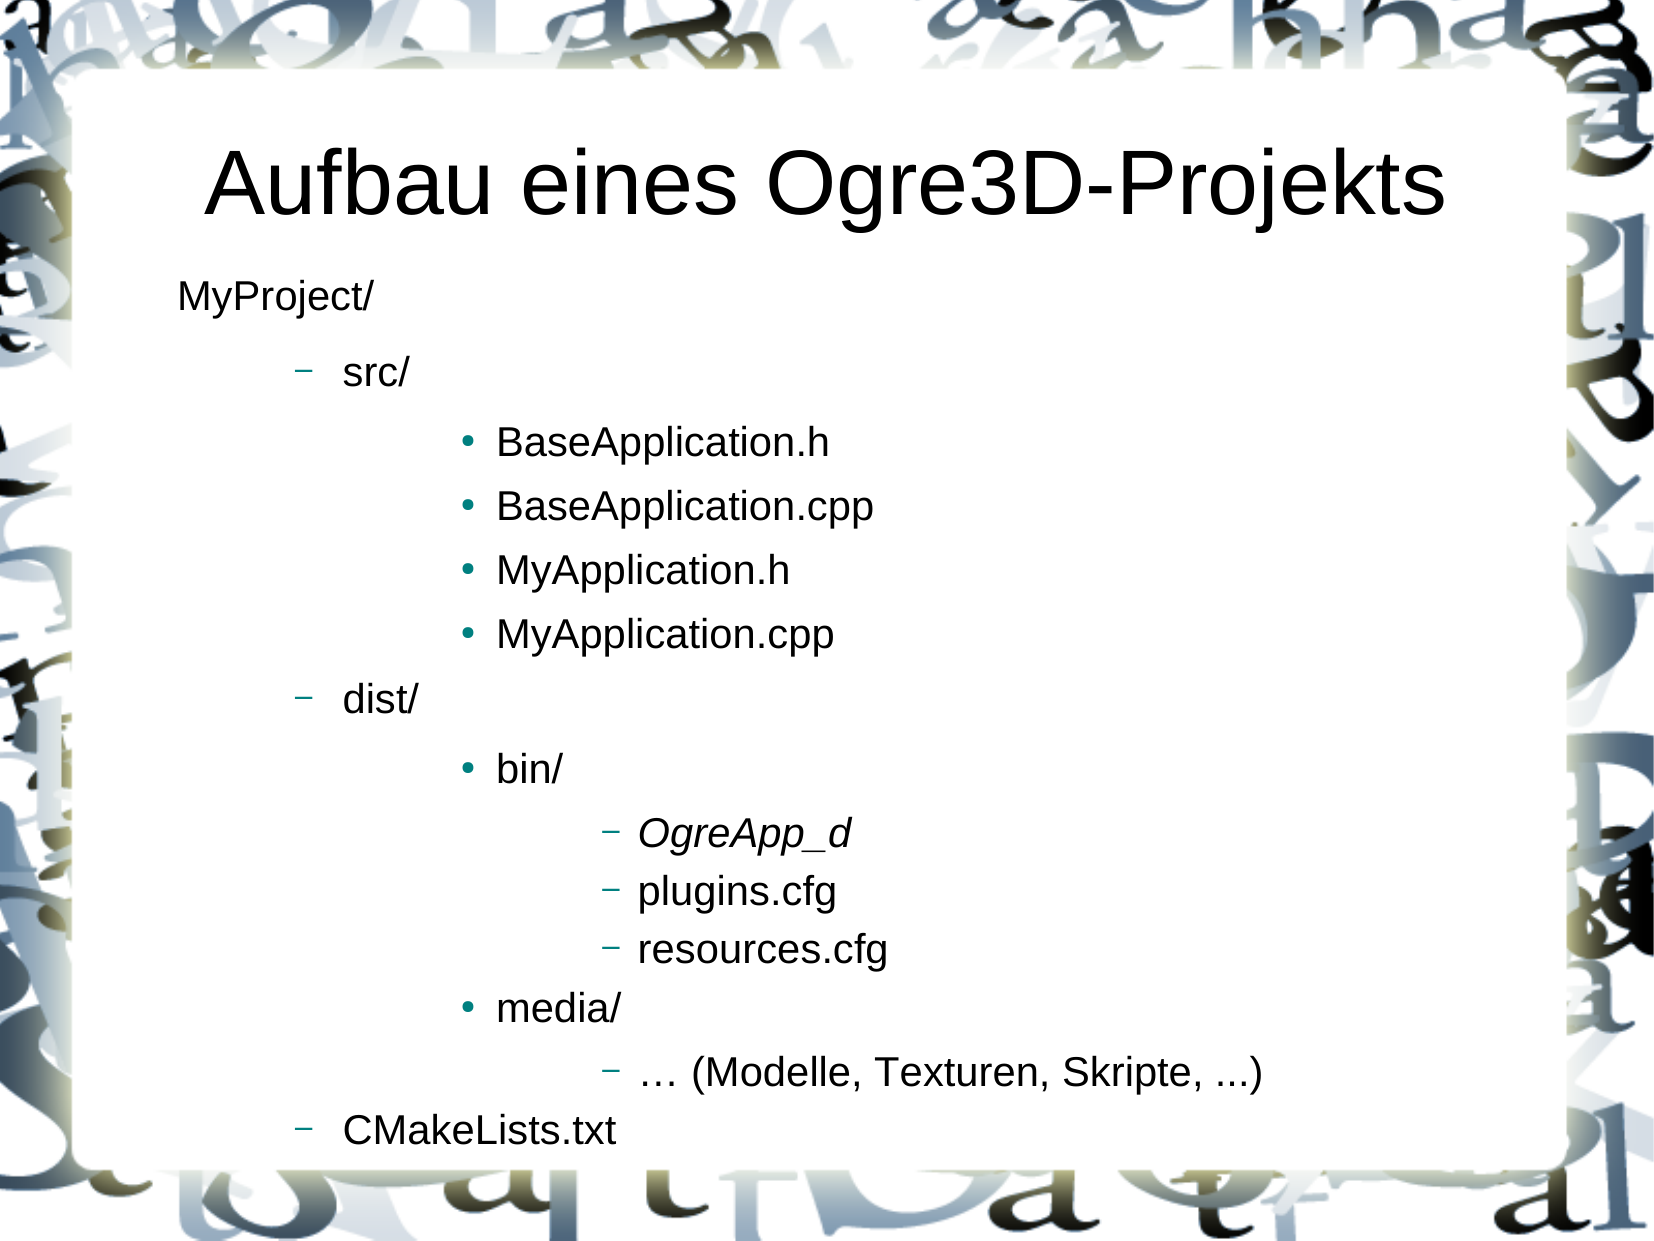

# Aufbau eines Ogre3D-Projekts
MyProject/
src/
BaseApplication.h
BaseApplication.cpp
MyApplication.h
MyApplication.cpp
dist/
bin/
OgreApp_d
plugins.cfg
resources.cfg
media/
… (Modelle, Texturen, Skripte, ...)
CMakeLists.txt